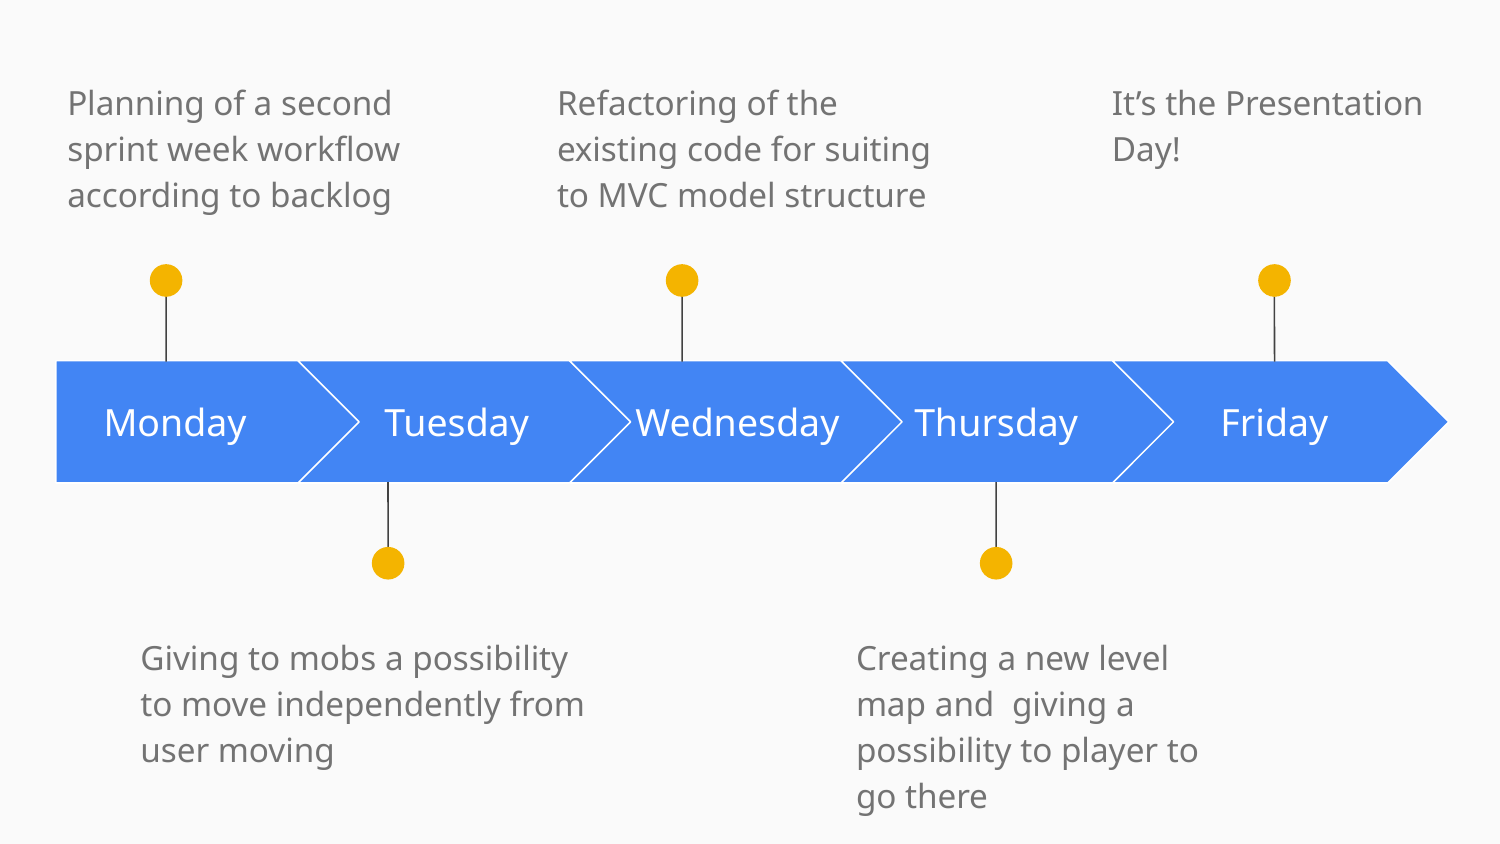

Planning of a second sprint week workflow according to backlog
Refactoring of the existing code for suiting to MVC model structure
It’s the Presentation Day!
# Monday
Tuesday
Wednesday
Thursday
Friday
Giving to mobs a possibility to move independently from user moving
Creating a new level map and giving a possibility to player to go there